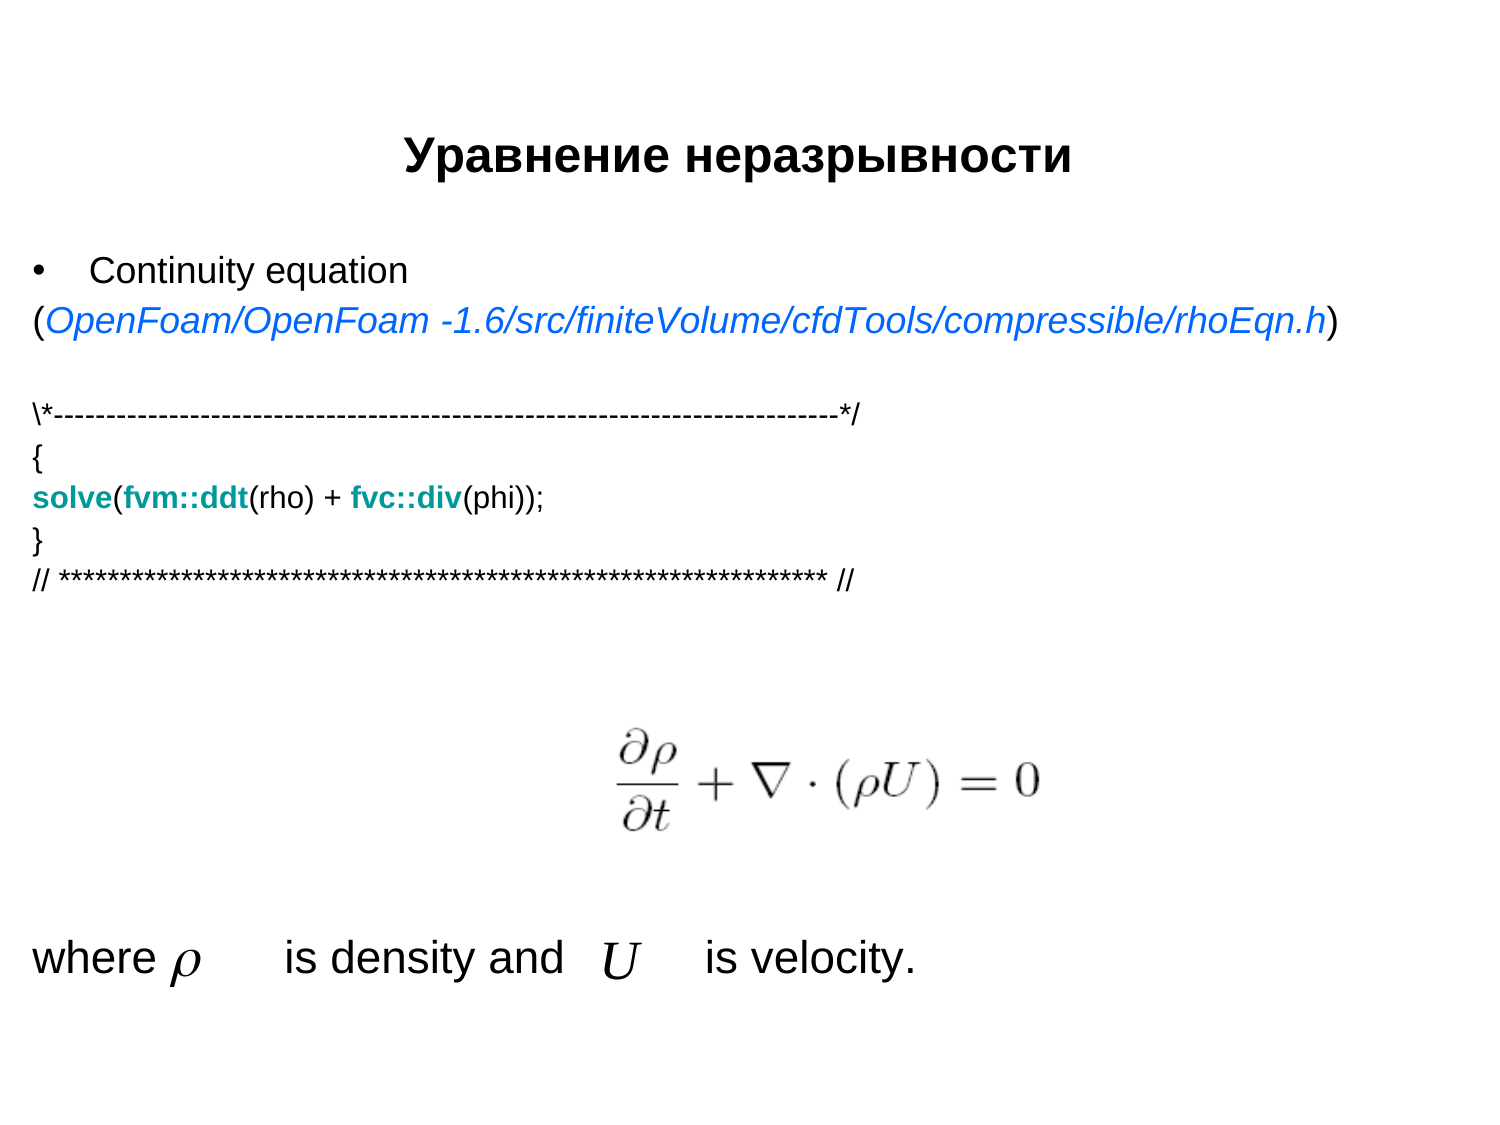

# Уравнение неразрывности
Continuity equation
(OpenFoam/OpenFoam -1.6/src/finiteVolume/cfdTools/compressible/rhoEqn.h)
\*---------------------------------------------------------------------------*/
{
solve(fvm::ddt(rho) + fvc::div(phi));
}
// *************************************************************** //
where is density and is velocity.